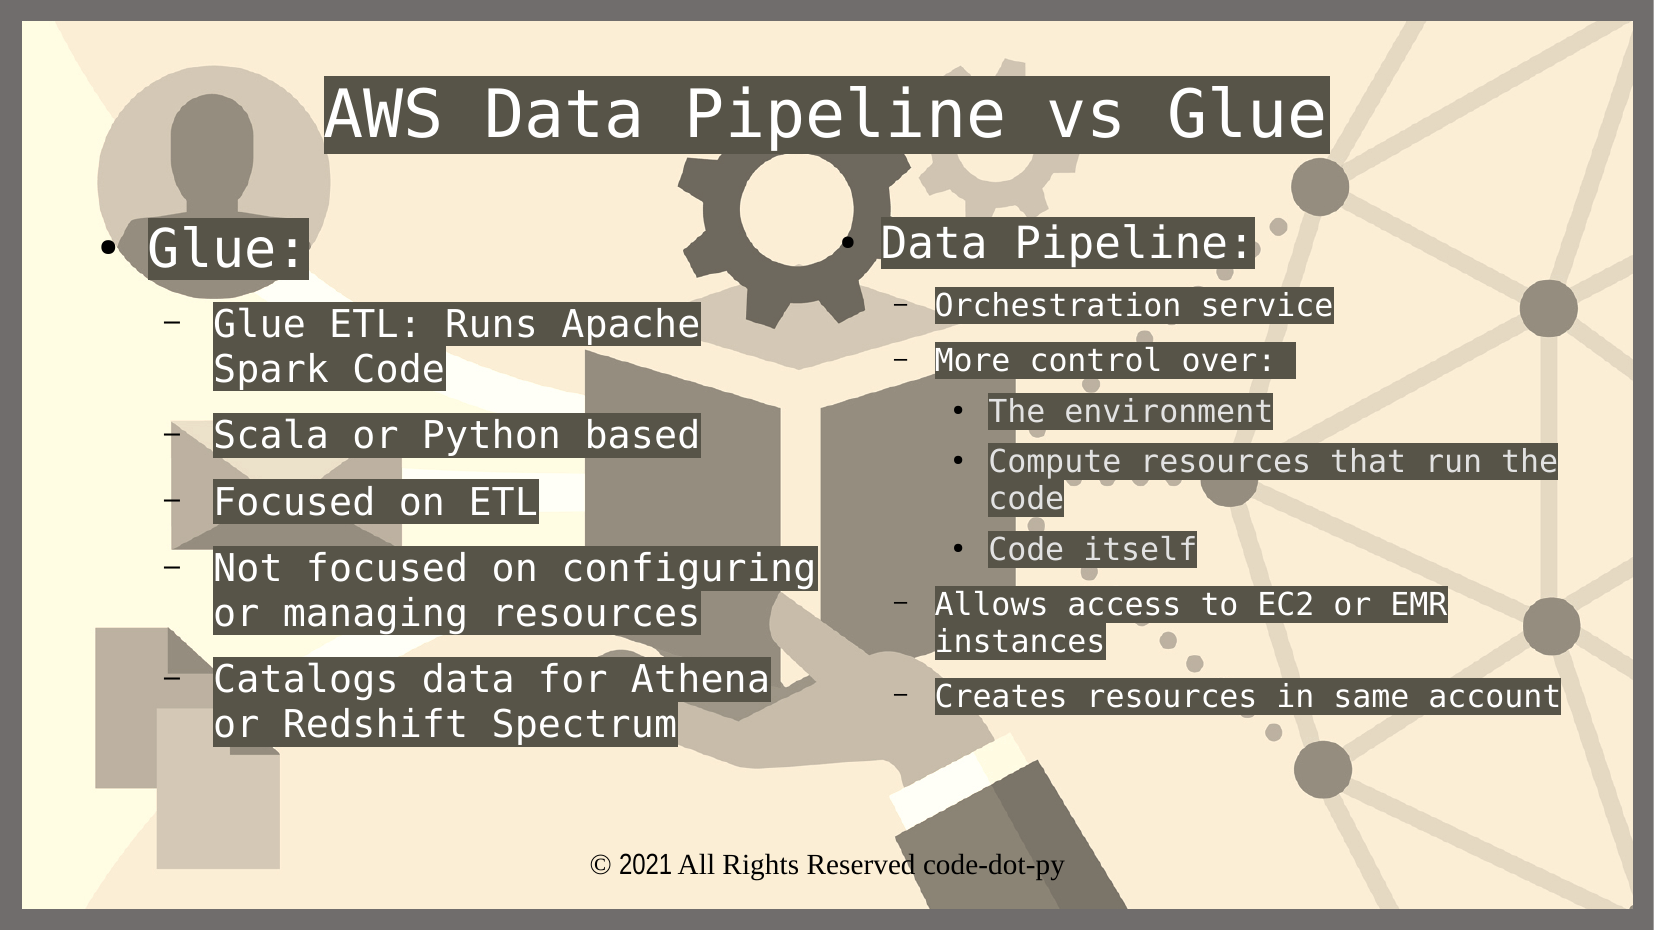

# AWS Data Pipeline vs Glue
Glue:
Glue ETL: Runs Apache Spark Code
Scala or Python based
Focused on ETL
Not focused on configuring or managing resources
Catalogs data for Athena or Redshift Spectrum
Data Pipeline:
Orchestration service
More control over:
The environment
Compute resources that run the code
Code itself
Allows access to EC2 or EMR instances
Creates resources in same account